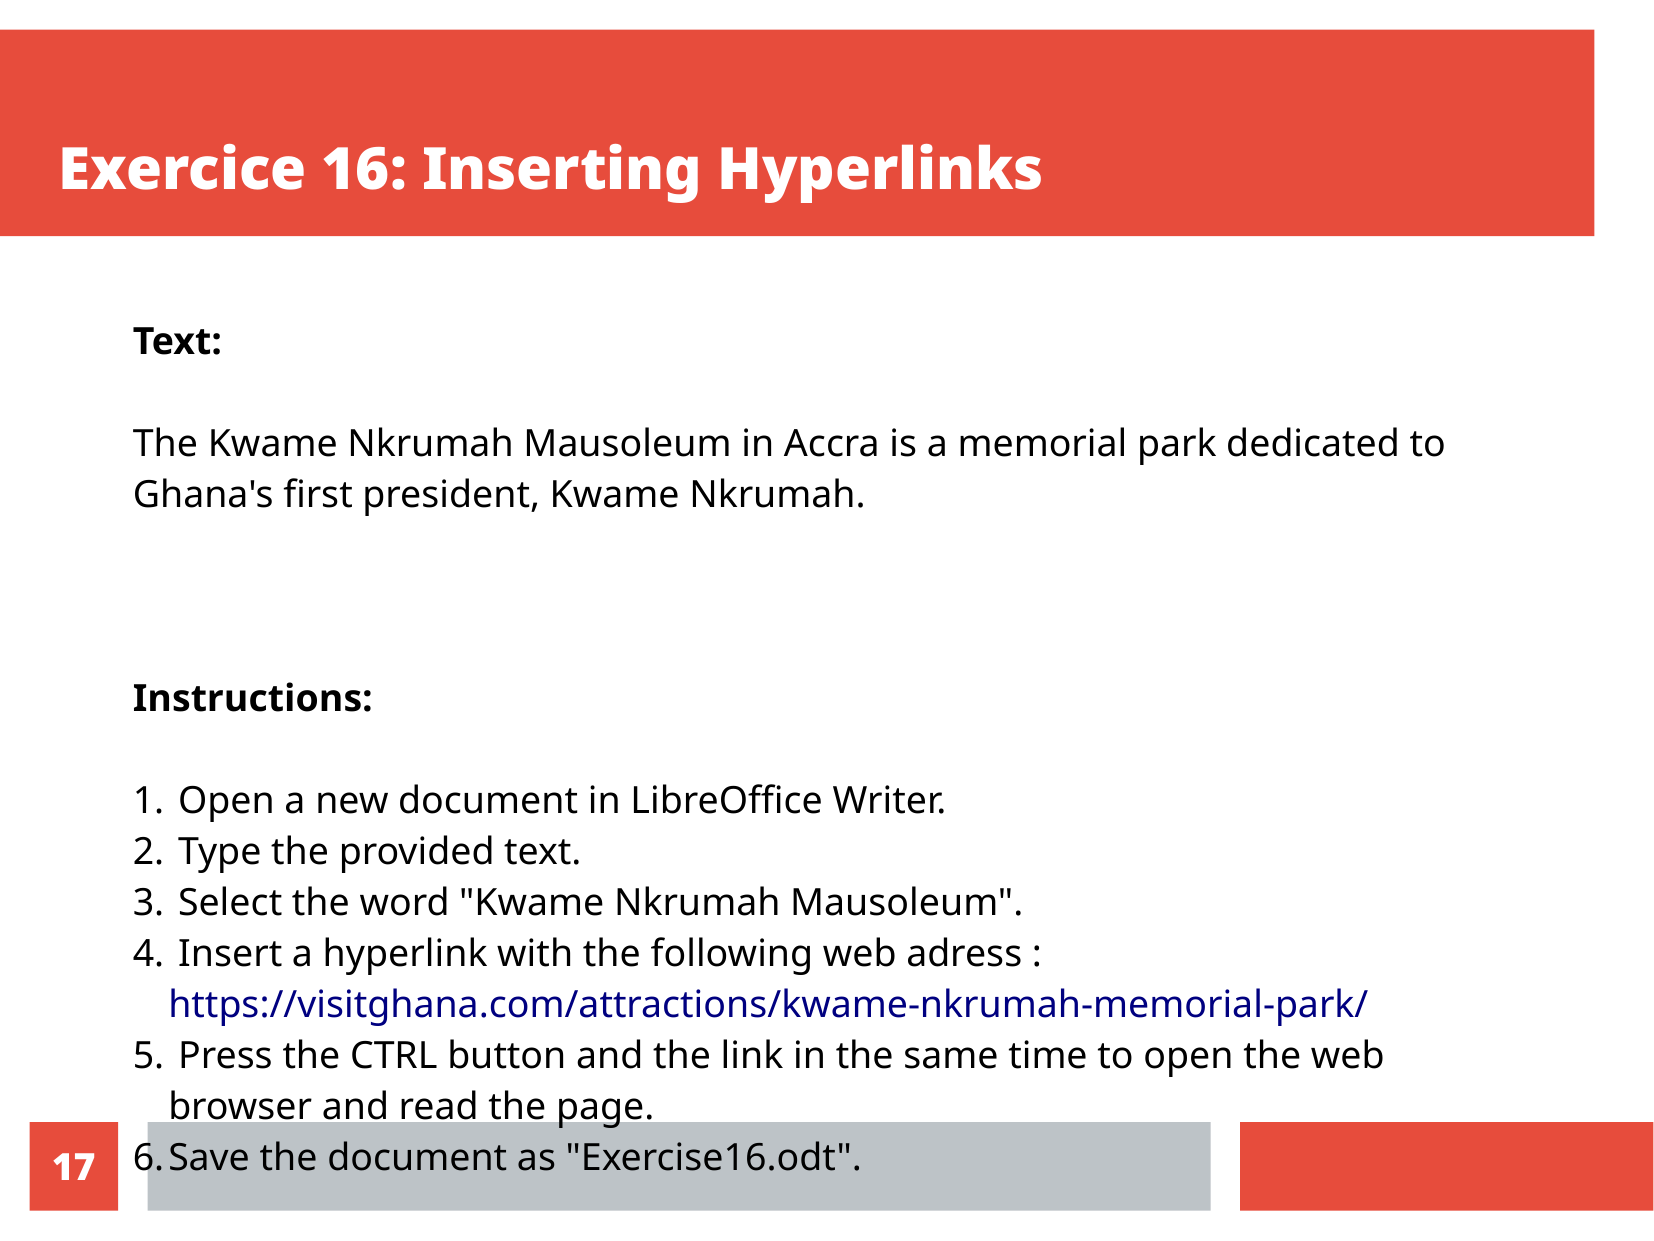

# Exercice 16: Inserting Hyperlinks
Text:
The Kwame Nkrumah Mausoleum in Accra is a memorial park dedicated to Ghana's first president, Kwame Nkrumah.
Instructions:
 Open a new document in LibreOffice Writer.
 Type the provided text.
 Select the word "Kwame Nkrumah Mausoleum".
 Insert a hyperlink with the following web adress : https://visitghana.com/attractions/kwame-nkrumah-memorial-park/
 Press the CTRL button and the link in the same time to open the web browser and read the page.
Save the document as "Exercise16.odt".
17